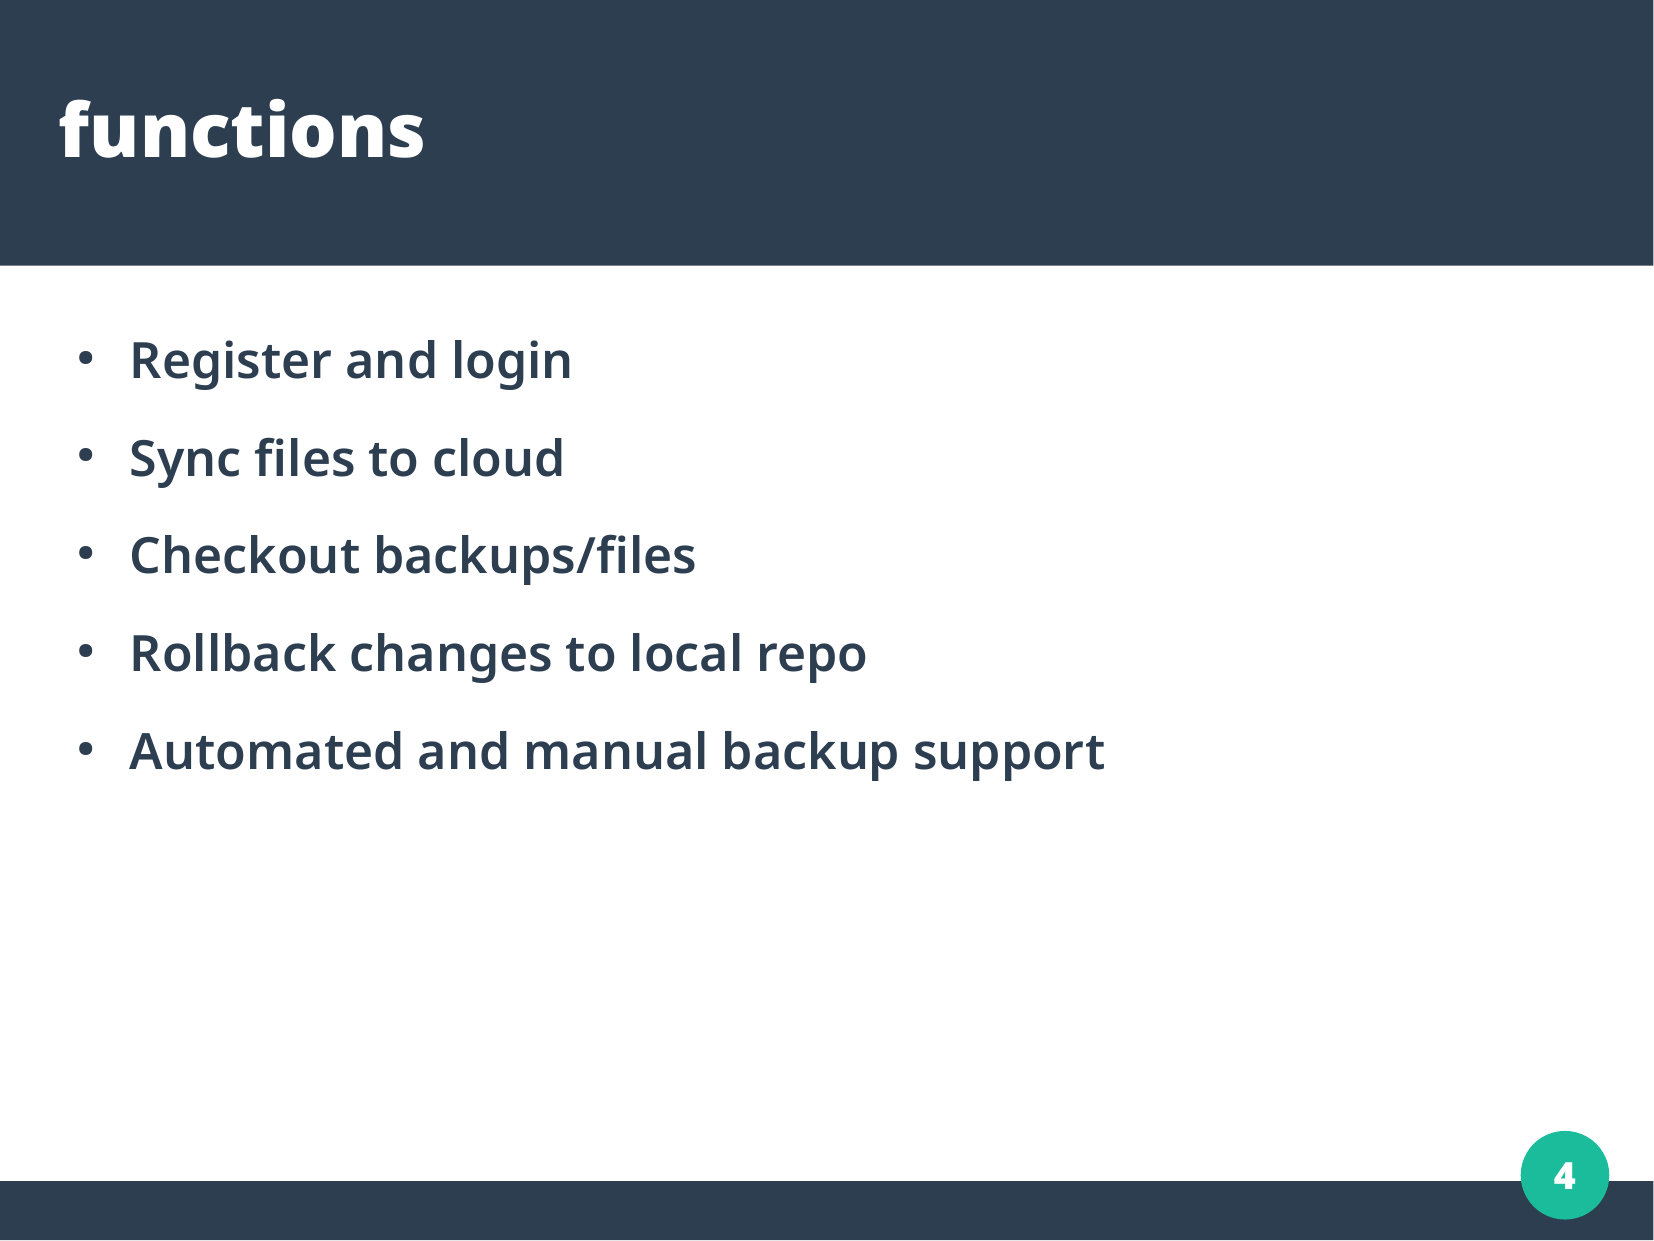

# functions
Register and login
Sync files to cloud
Checkout backups/files
Rollback changes to local repo
Automated and manual backup support
4